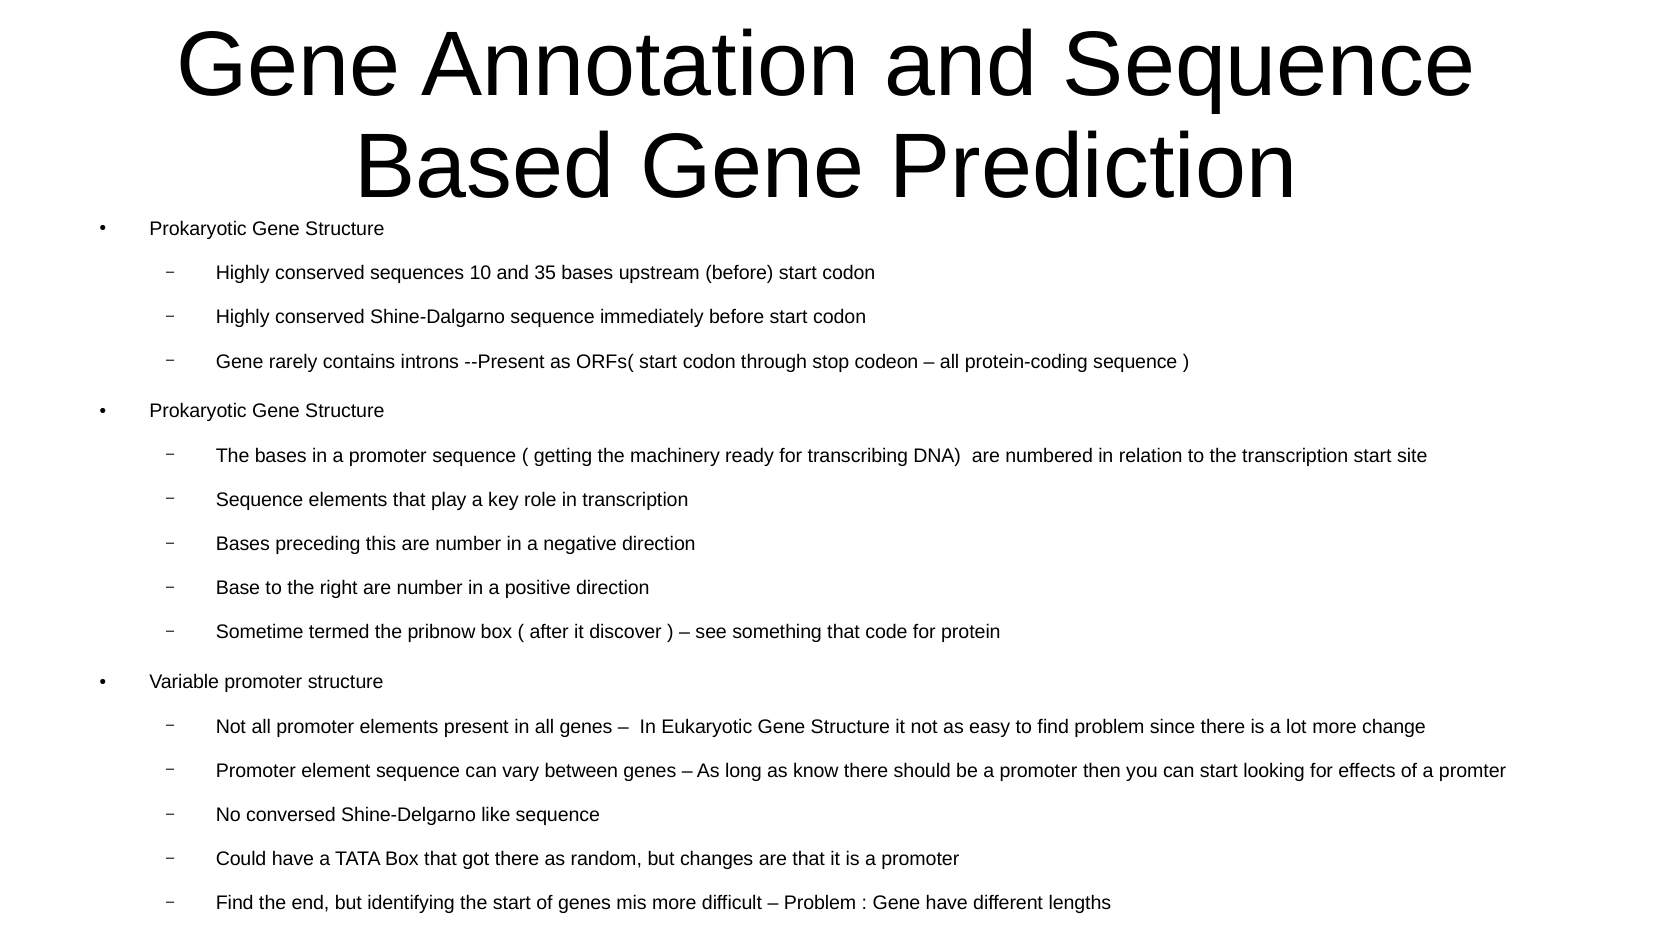

# Gene Annotation and Sequence Based Gene Prediction
Prokaryotic Gene Structure
Highly conserved sequences 10 and 35 bases upstream (before) start codon
Highly conserved Shine-Dalgarno sequence immediately before start codon
Gene rarely contains introns --Present as ORFs( start codon through stop codeon – all protein-coding sequence )
Prokaryotic Gene Structure
The bases in a promoter sequence ( getting the machinery ready for transcribing DNA) are numbered in relation to the transcription start site
Sequence elements that play a key role in transcription
Bases preceding this are number in a negative direction
Base to the right are number in a positive direction
Sometime termed the pribnow box ( after it discover ) – see something that code for protein
Variable promoter structure
Not all promoter elements present in all genes – In Eukaryotic Gene Structure it not as easy to find problem since there is a lot more change
Promoter element sequence can vary between genes – As long as know there should be a promoter then you can start looking for effects of a promter
No conversed Shine-Delgarno like sequence
Could have a TATA Box that got there as random, but changes are that it is a promoter
Find the end, but identifying the start of genes mis more difficult – Problem : Gene have different lengths